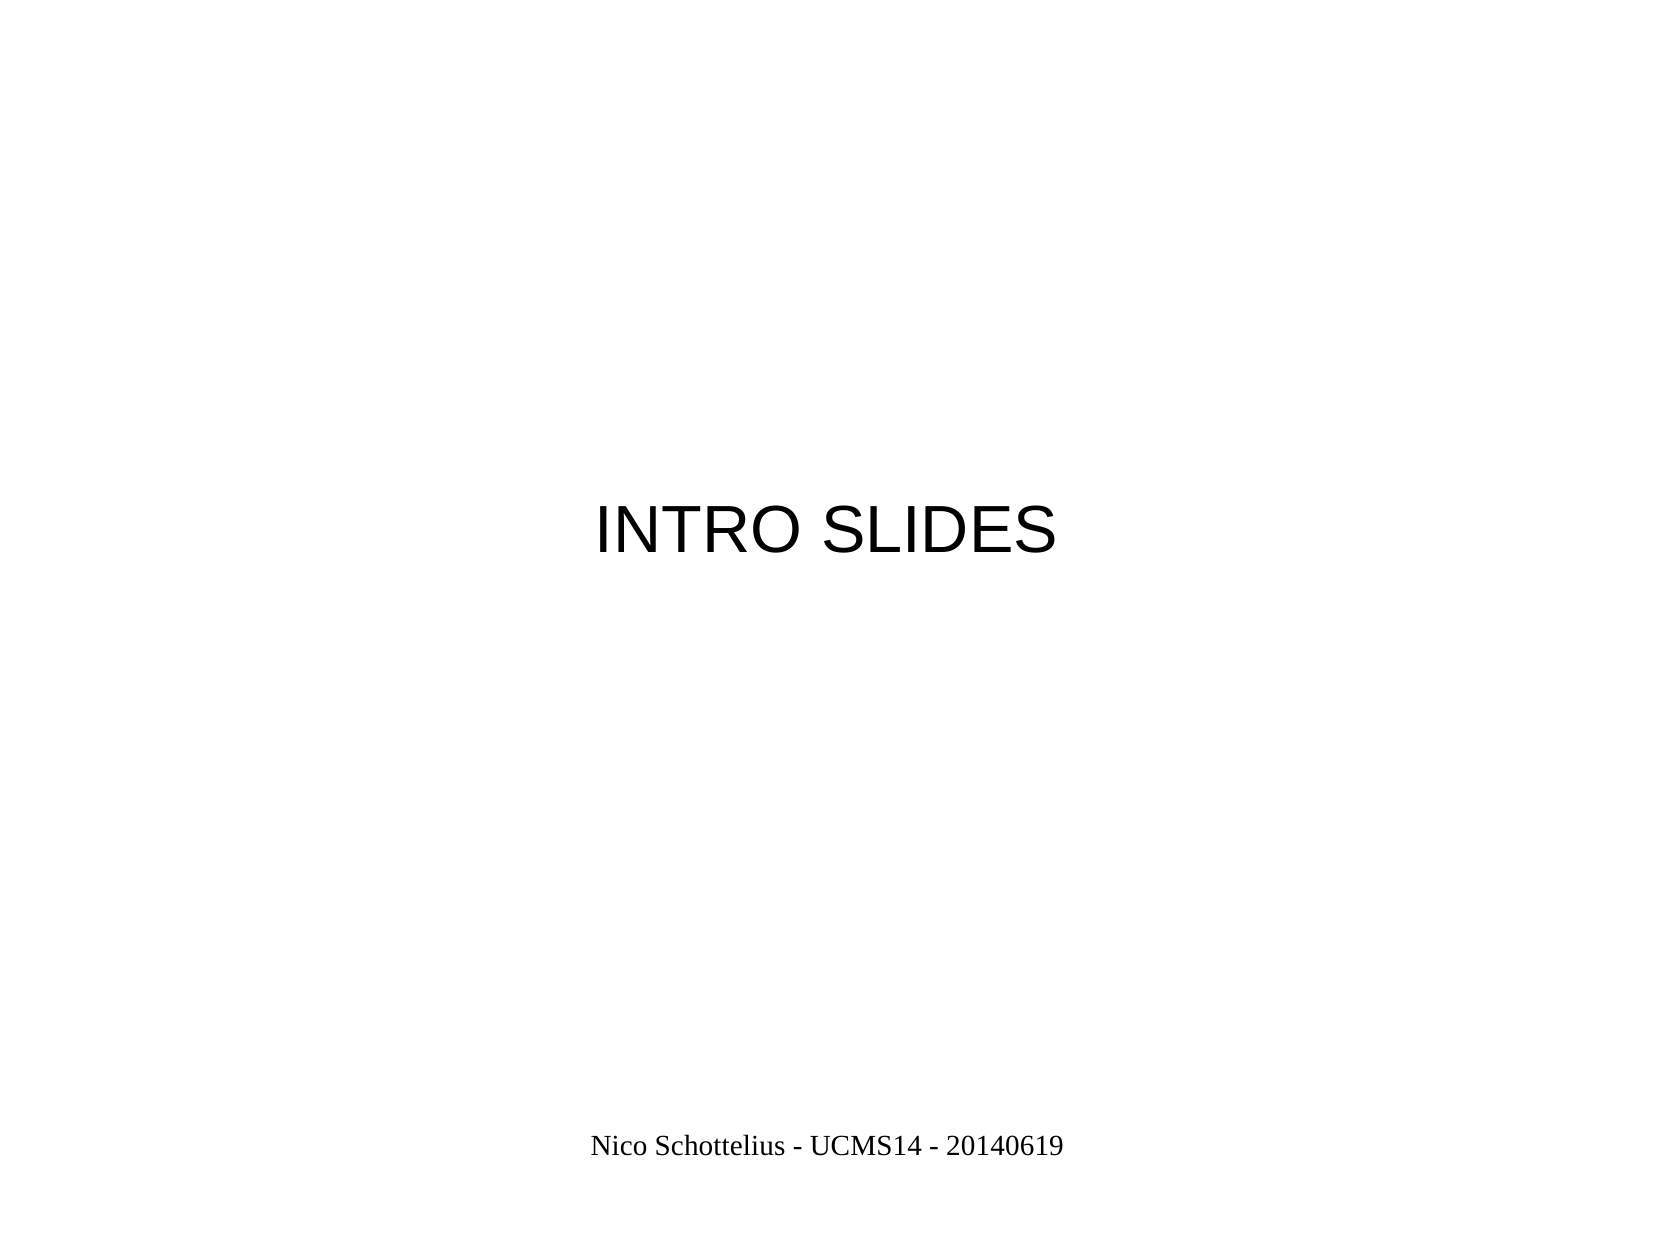

# INTRO SLIDES
Nico Schottelius - UCMS14 - 20140619